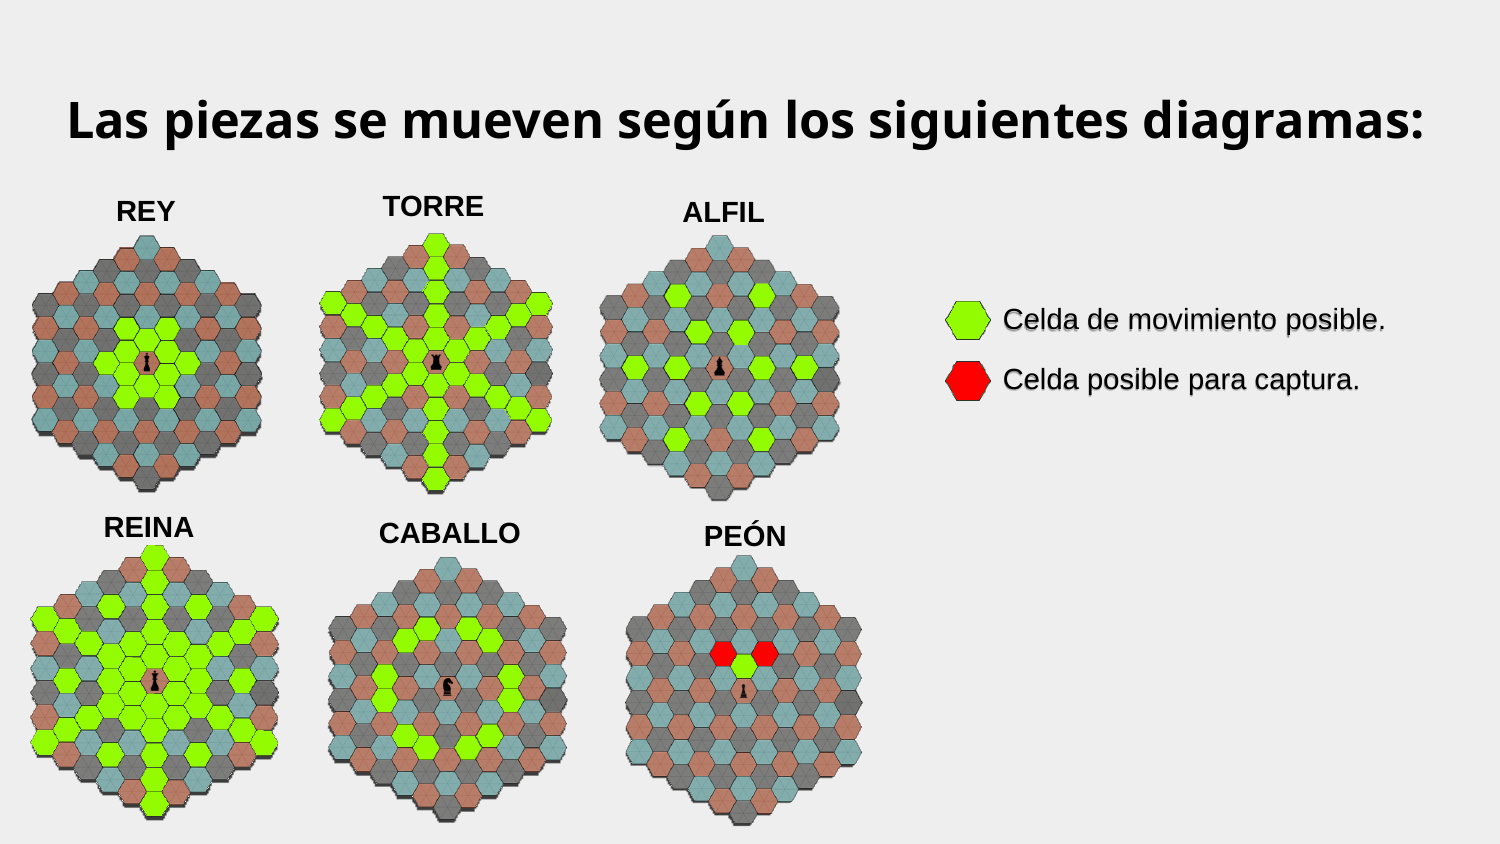

# Las piezas se mueven según los siguientes diagramas:
TORRE
REY
ALFIL
Celda de movimiento posible.
Celda posible para captura.
REINA
CABALLO
PEÓN